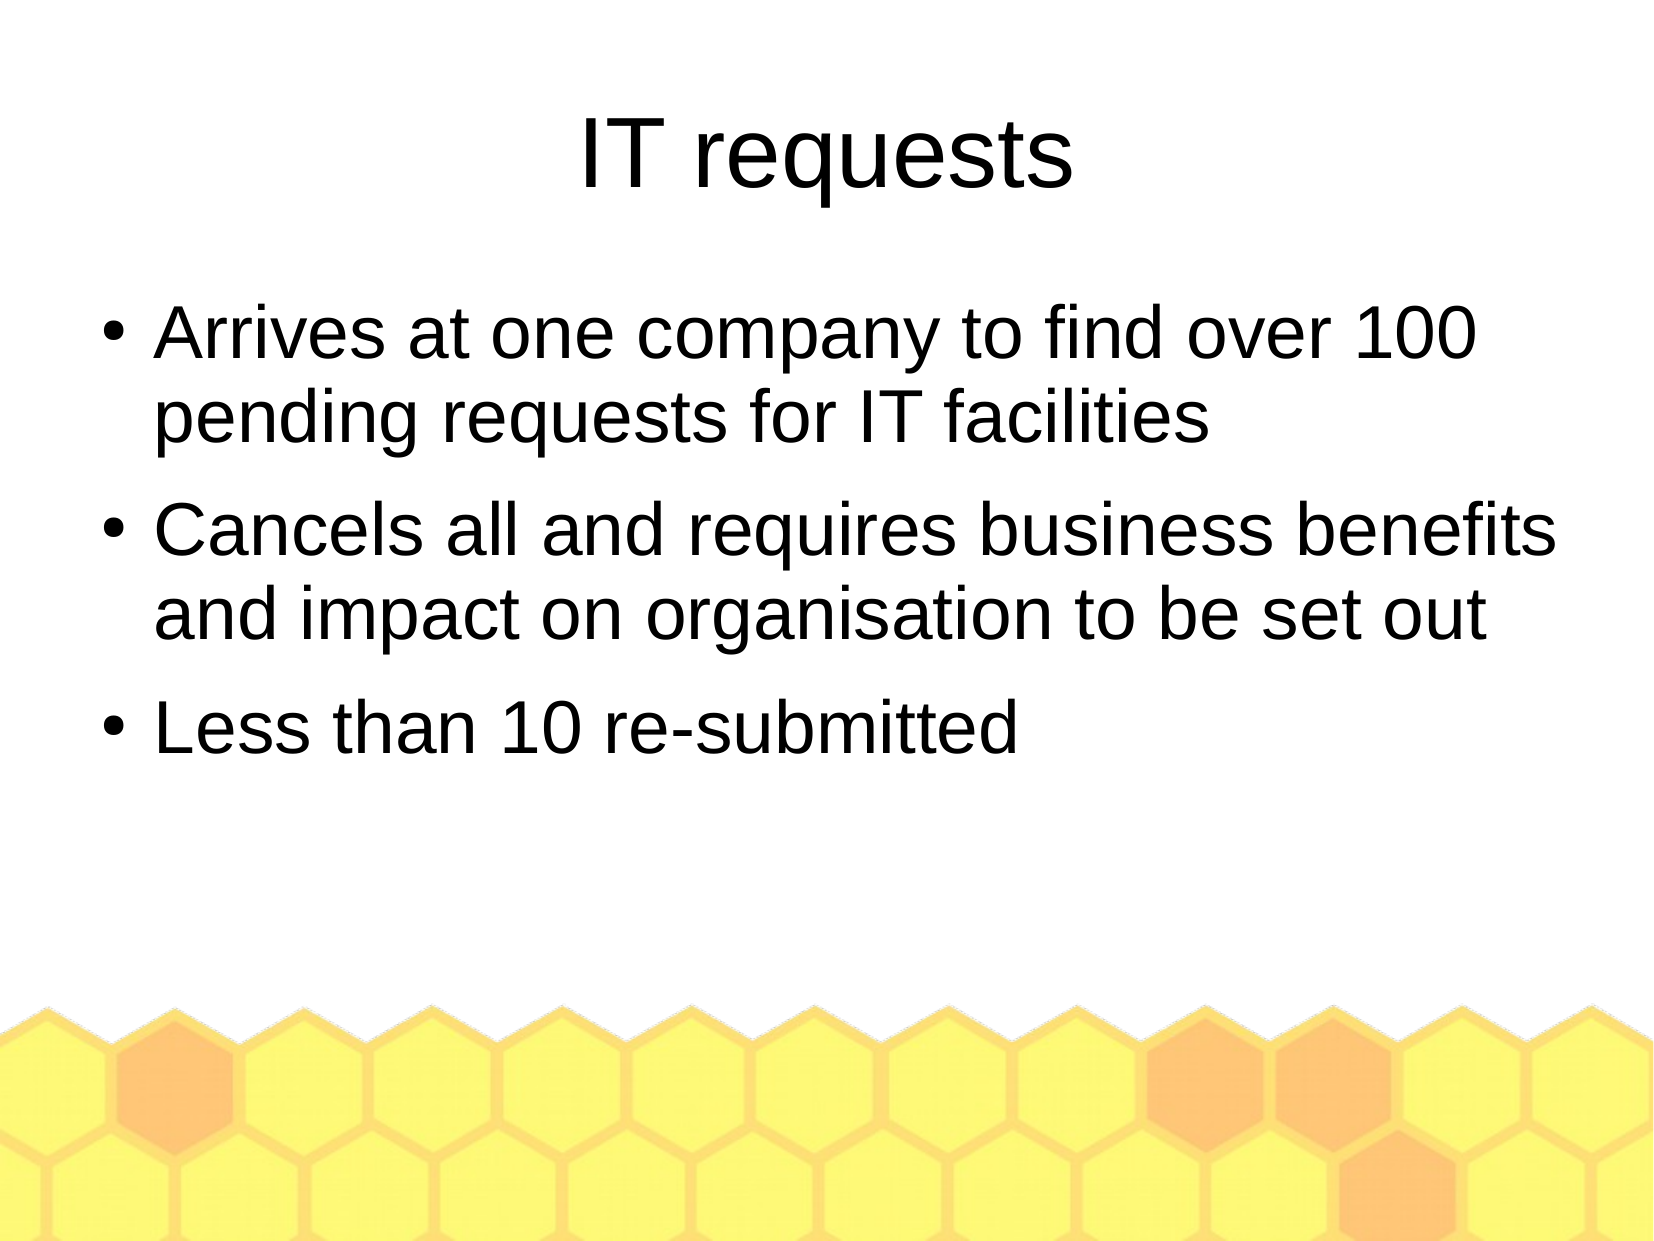

# IT requests
Arrives at one company to find over 100 pending requests for IT facilities
Cancels all and requires business benefits and impact on organisation to be set out
Less than 10 re-submitted